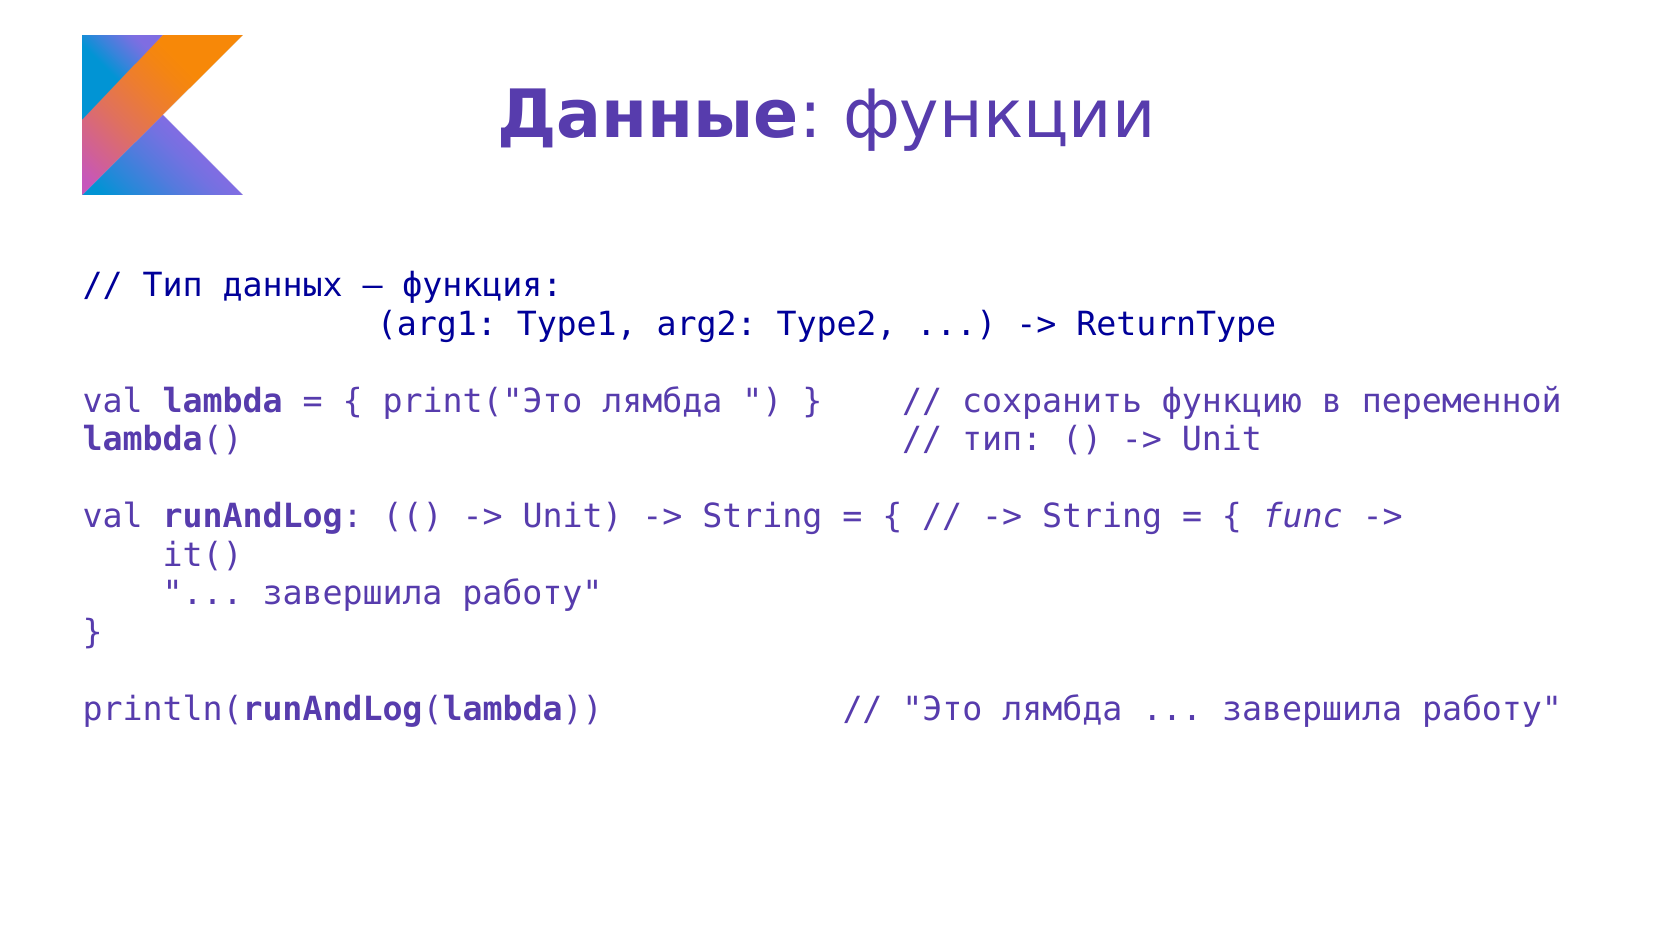

# Данные: функции
// Тип данных — функция:
(arg1: Туре1, arg2: Type2, ...) -> ReturnType
val lambda = { print("Это лямбда ") } // сохранить функцию в переменной
lambda() // тип: () -> Unit
val runAndLog: (() -> Unit) -> String = { // -> String = { func ->
 it()
 "... завершила работу"
}
println(runAndLog(lambda)) // "Это лямбда ... завершила работу"